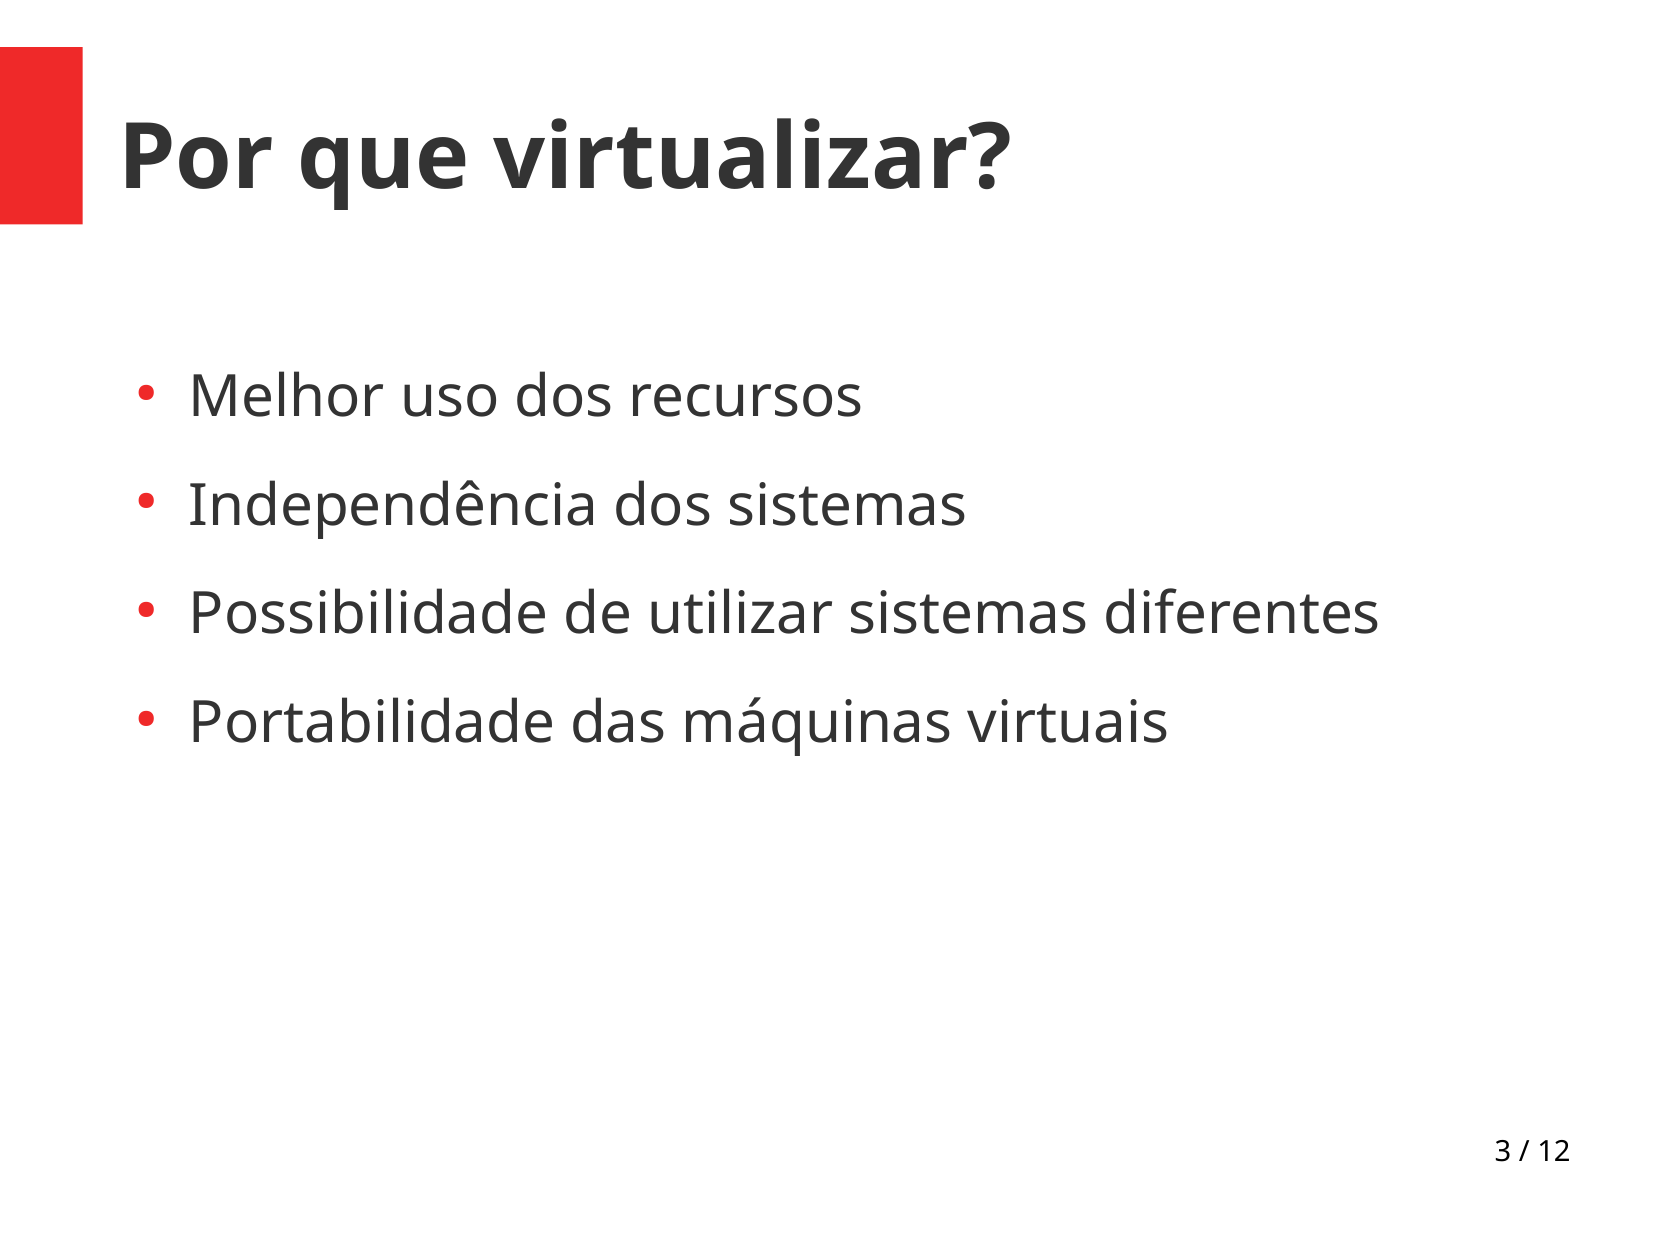

# Por que virtualizar?
Melhor uso dos recursos
Independência dos sistemas
Possibilidade de utilizar sistemas diferentes
Portabilidade das máquinas virtuais
3